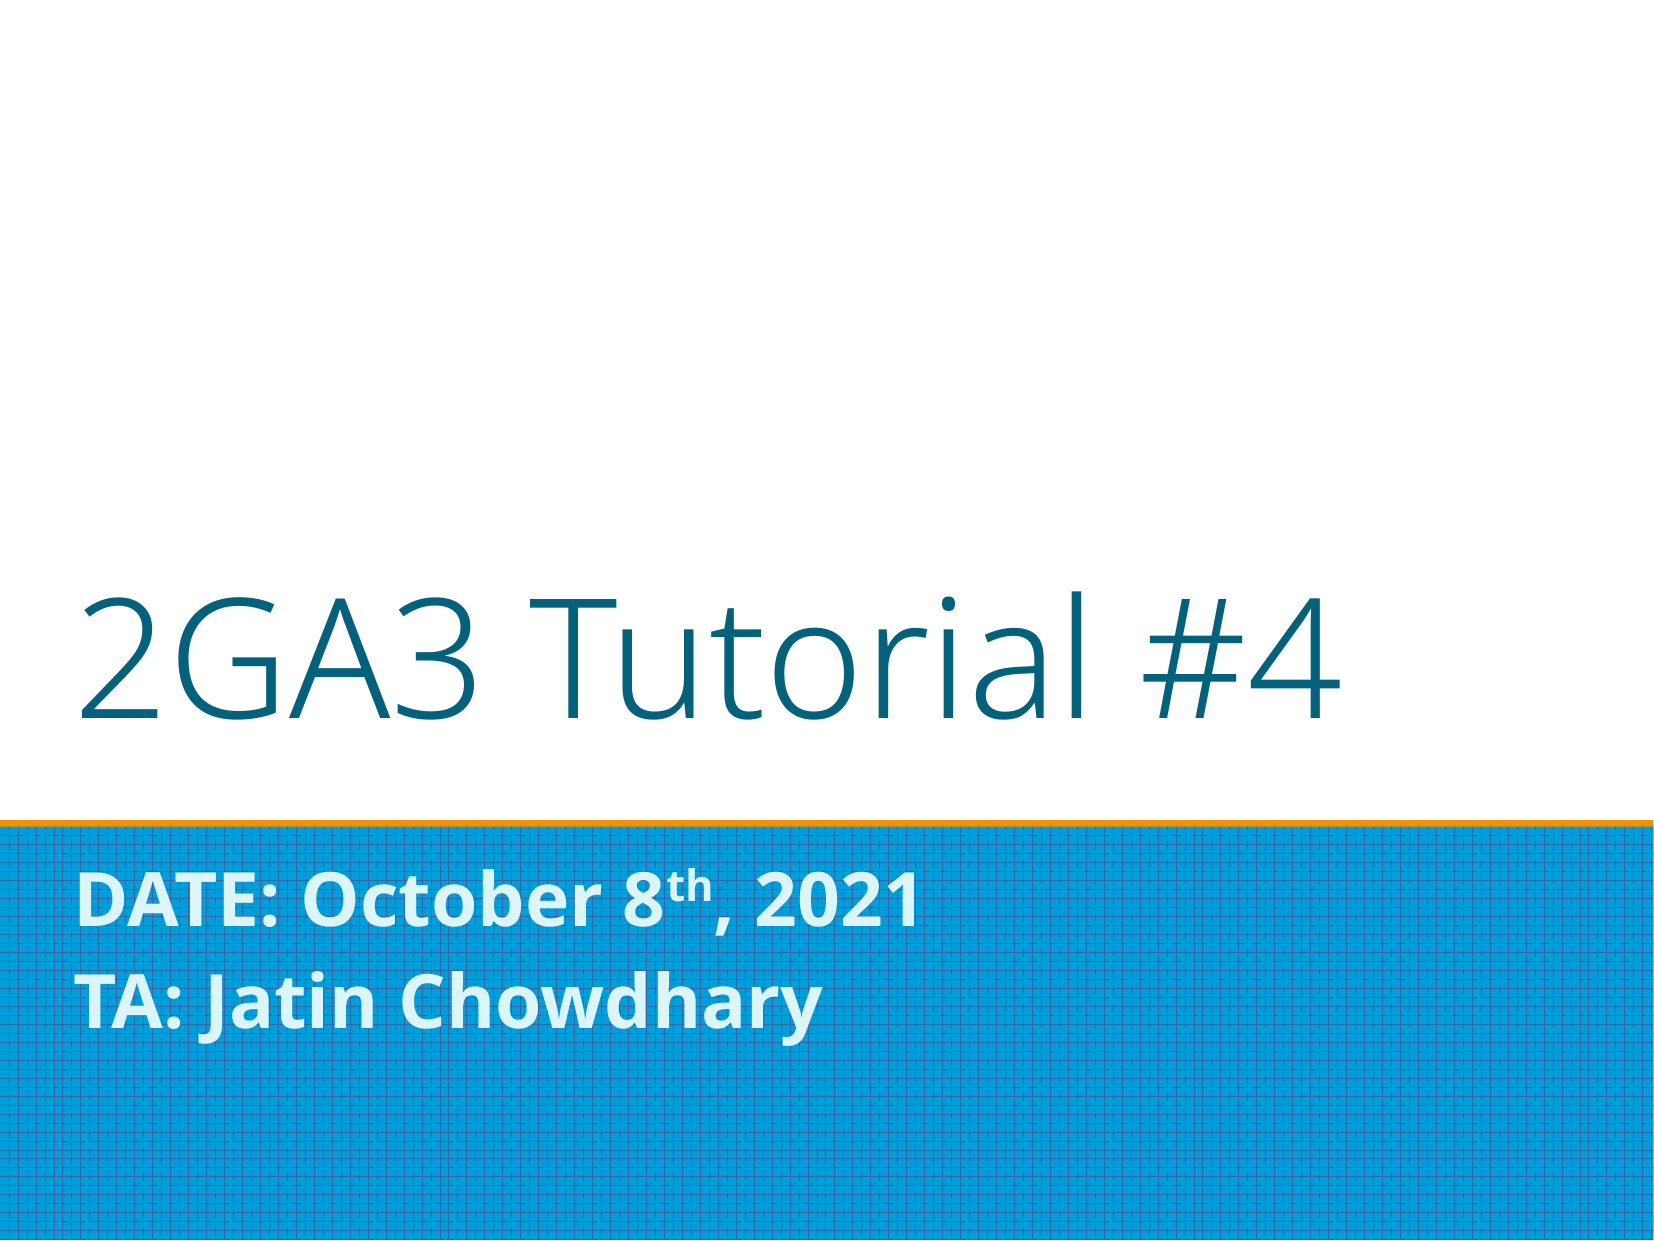

# 2GA3 Tutorial #4
DATE: October 8th, 2021
TA: Jatin Chowdhary